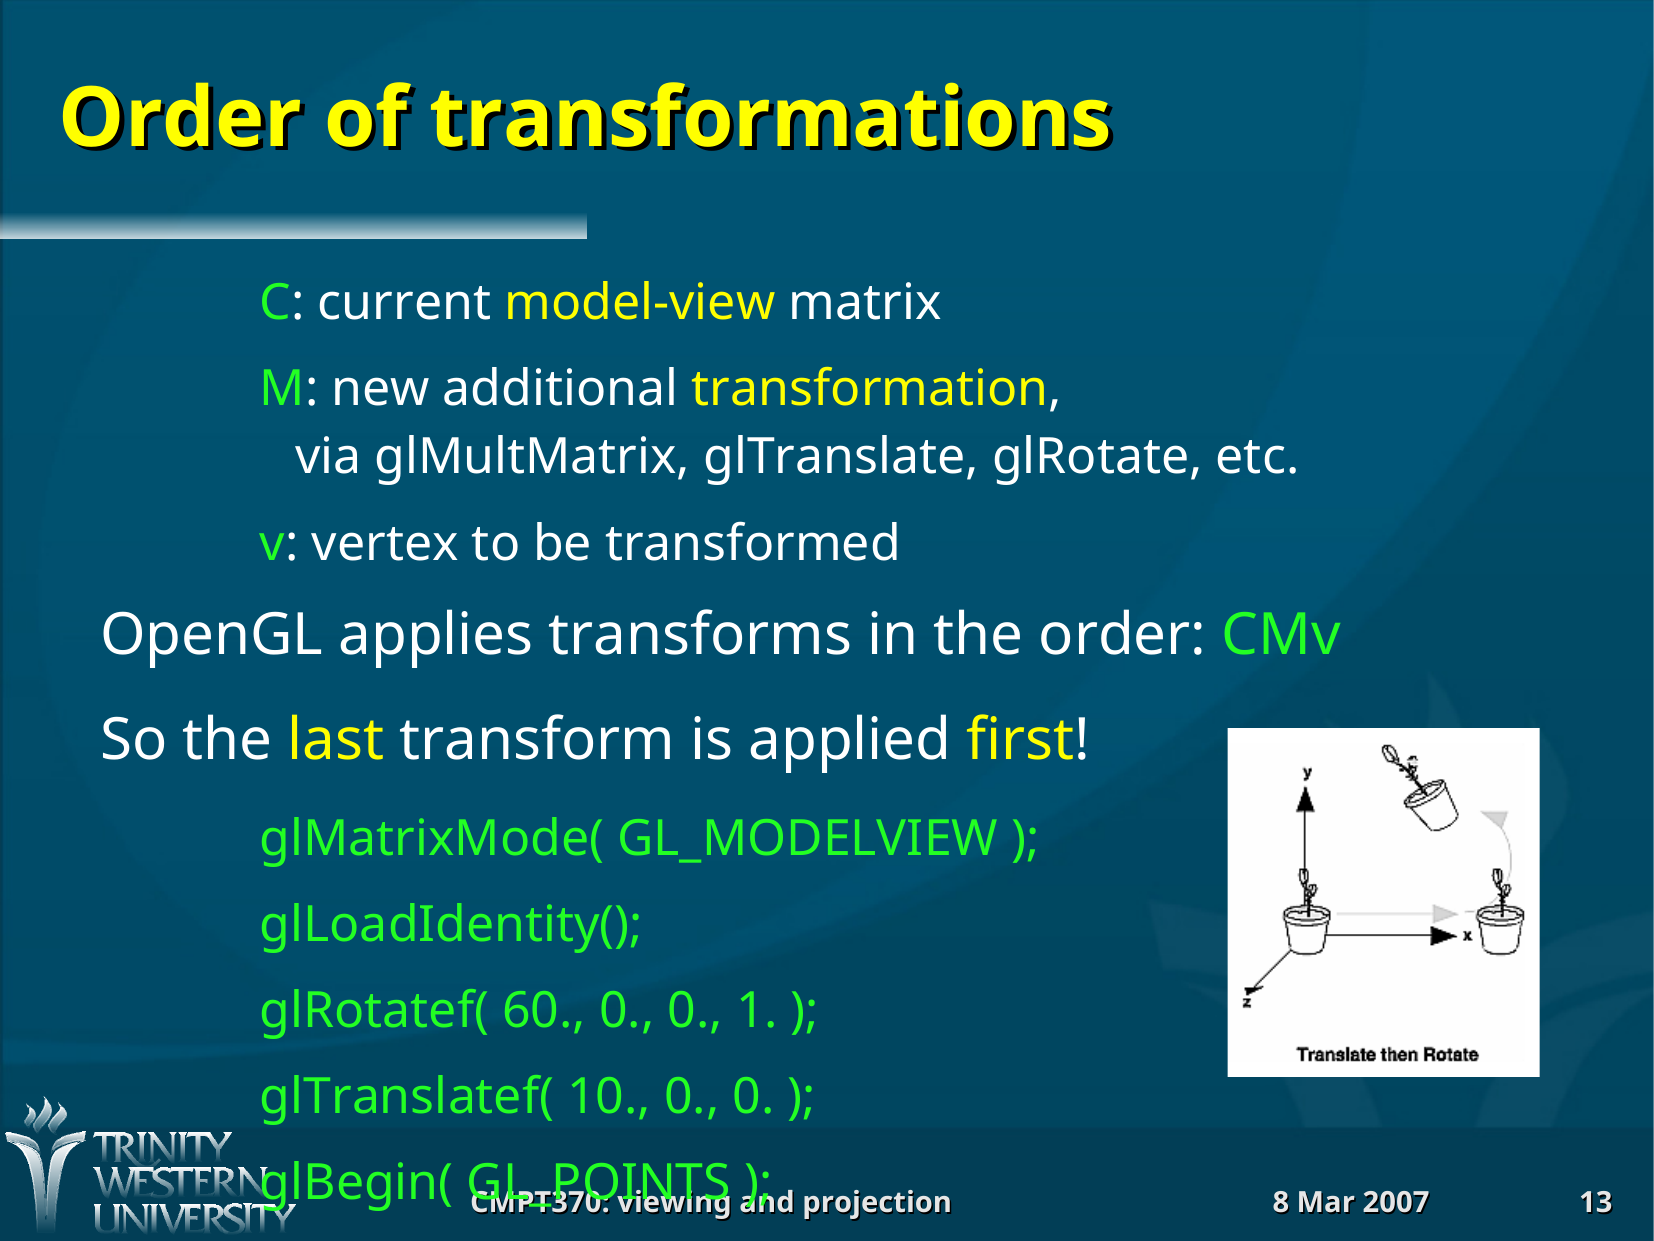

# Order of transformations
C: current model-view matrix
M: new additional transformation,
via glMultMatrix, glTranslate, glRotate, etc.
v: vertex to be transformed
OpenGL applies transforms in the order: CMv
So the last transform is applied first!
glMatrixMode( GL_MODELVIEW );
glLoadIdentity();
glRotatef( 60., 0., 0., 1. );
glTranslatef( 10., 0., 0. );
glBegin( GL_POINTS );
glVertex3fv( vert );
CMPT370: viewing and projection
8 Mar 2007
13